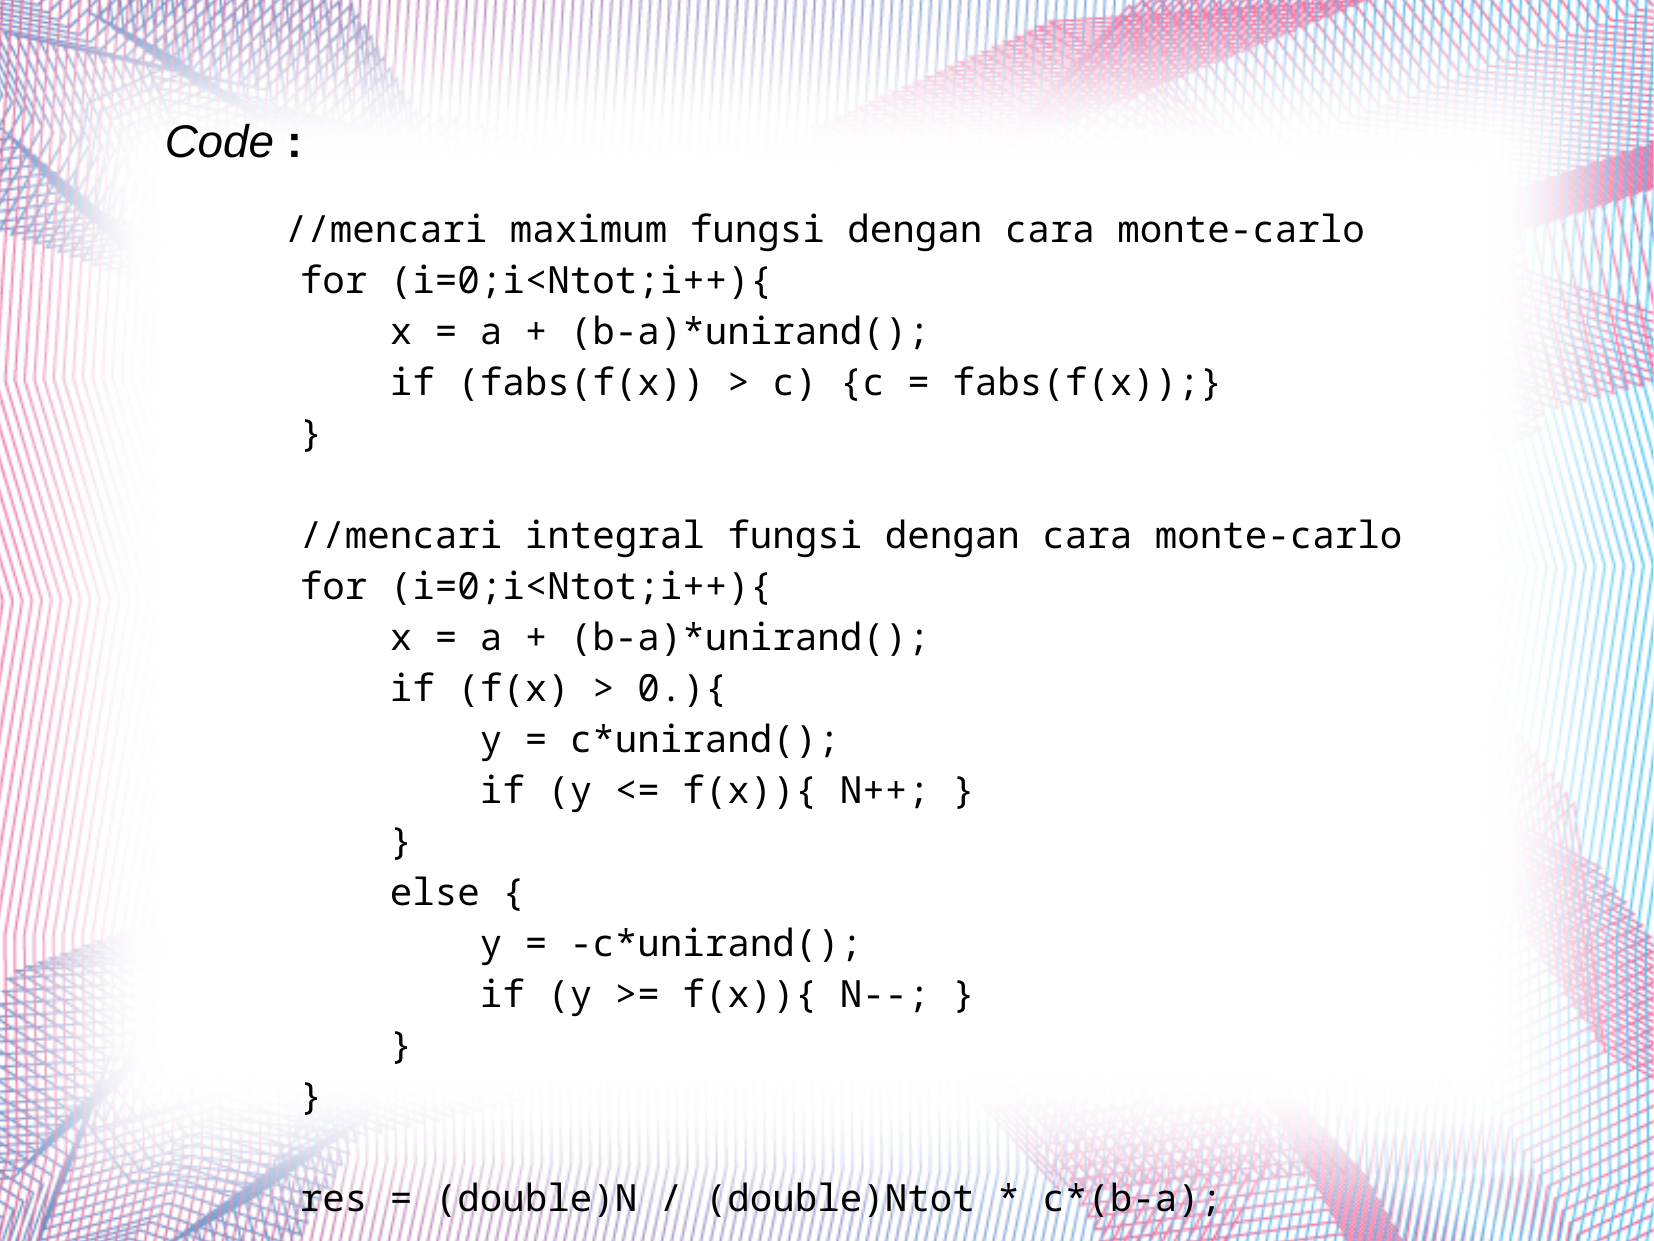

Code :
 	//mencari maximum fungsi dengan cara monte-carlo
 for (i=0;i<Ntot;i++){
 x = a + (b-a)*unirand();
 if (fabs(f(x)) > c) {c = fabs(f(x));}
 }
 //mencari integral fungsi dengan cara monte-carlo
 for (i=0;i<Ntot;i++){
 x = a + (b-a)*unirand();
 if (f(x) > 0.){
 y = c*unirand();
 if (y <= f(x)){ N++; }
 }
 else {
 y = -c*unirand();
 if (y >= f(x)){ N--; }
 }
 }
 res = (double)N / (double)Ntot * c*(b-a);